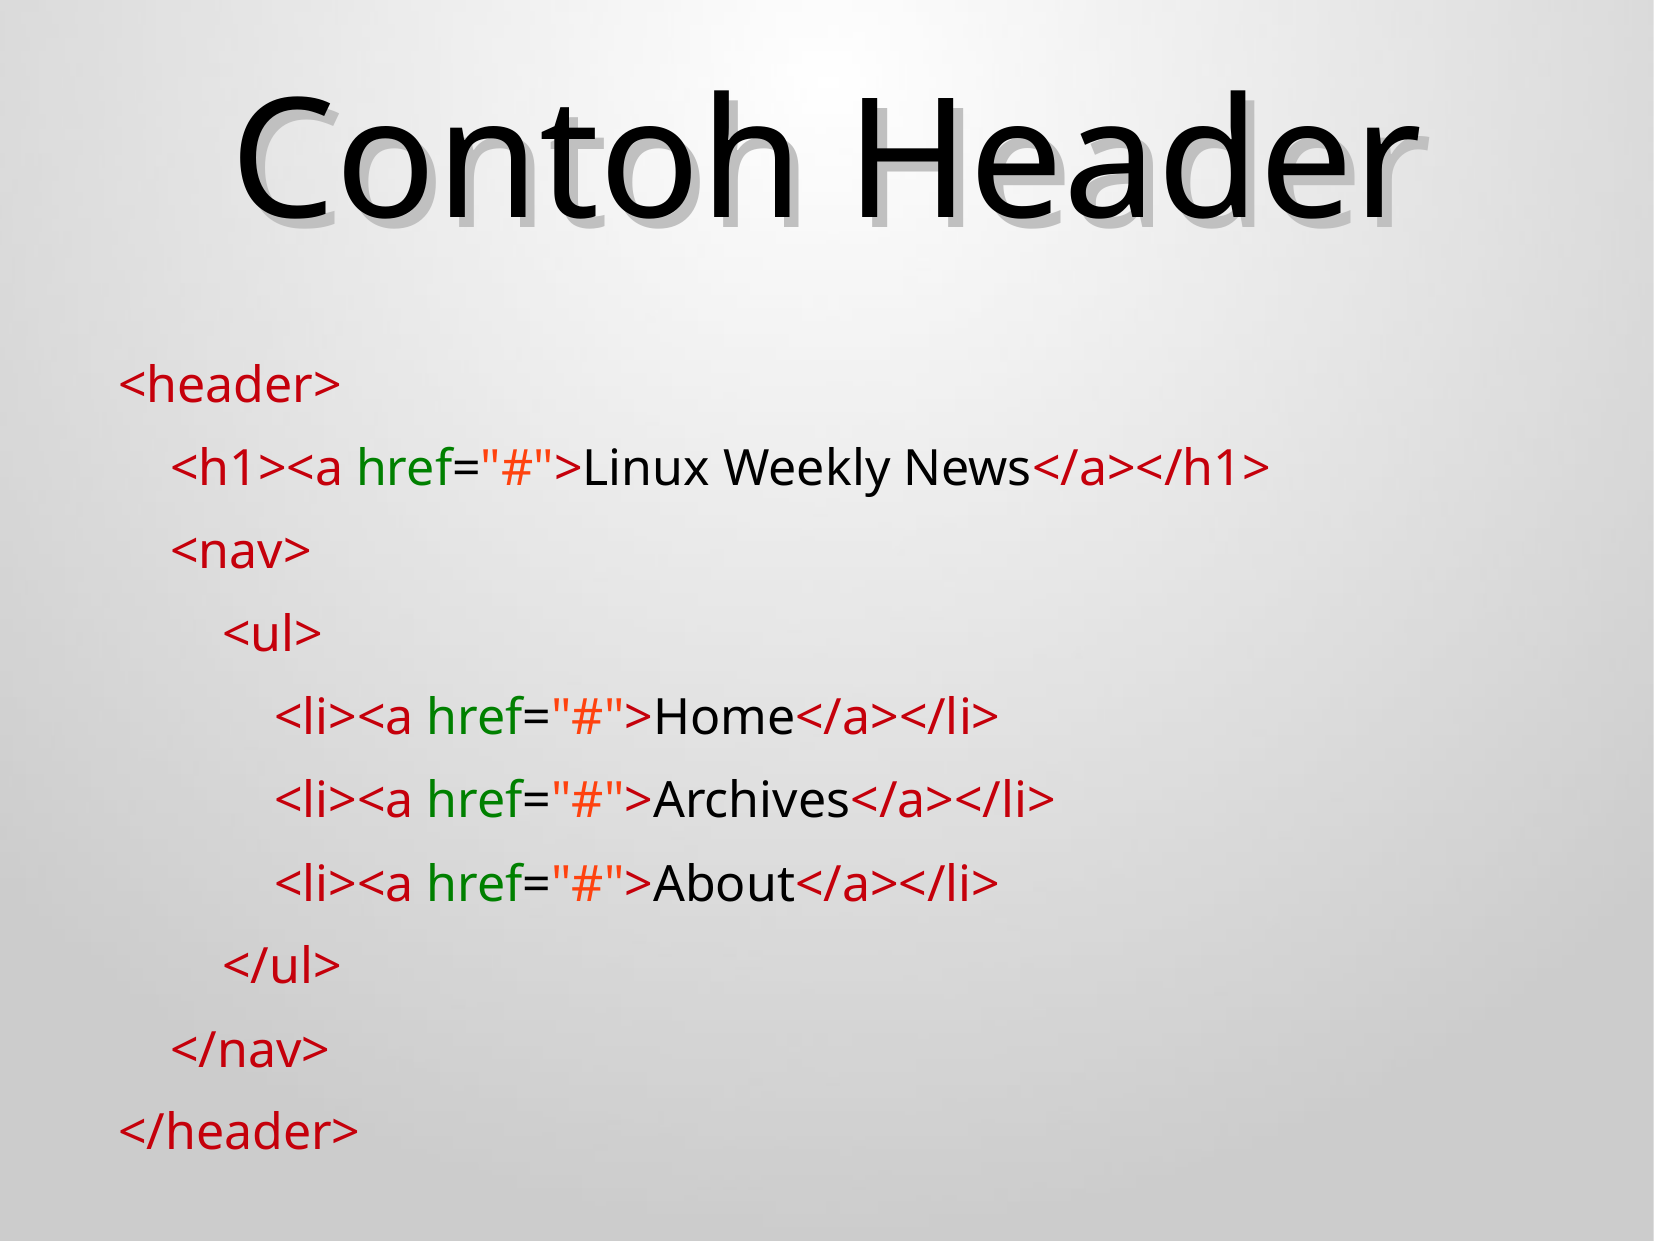

# Contoh Header
<header>
 <h1><a href="#">Linux Weekly News</a></h1>
 <nav>
 <ul>
 <li><a href="#">Home</a></li>
 <li><a href="#">Archives</a></li>
 <li><a href="#">About</a></li>
 </ul>
 </nav>
</header>